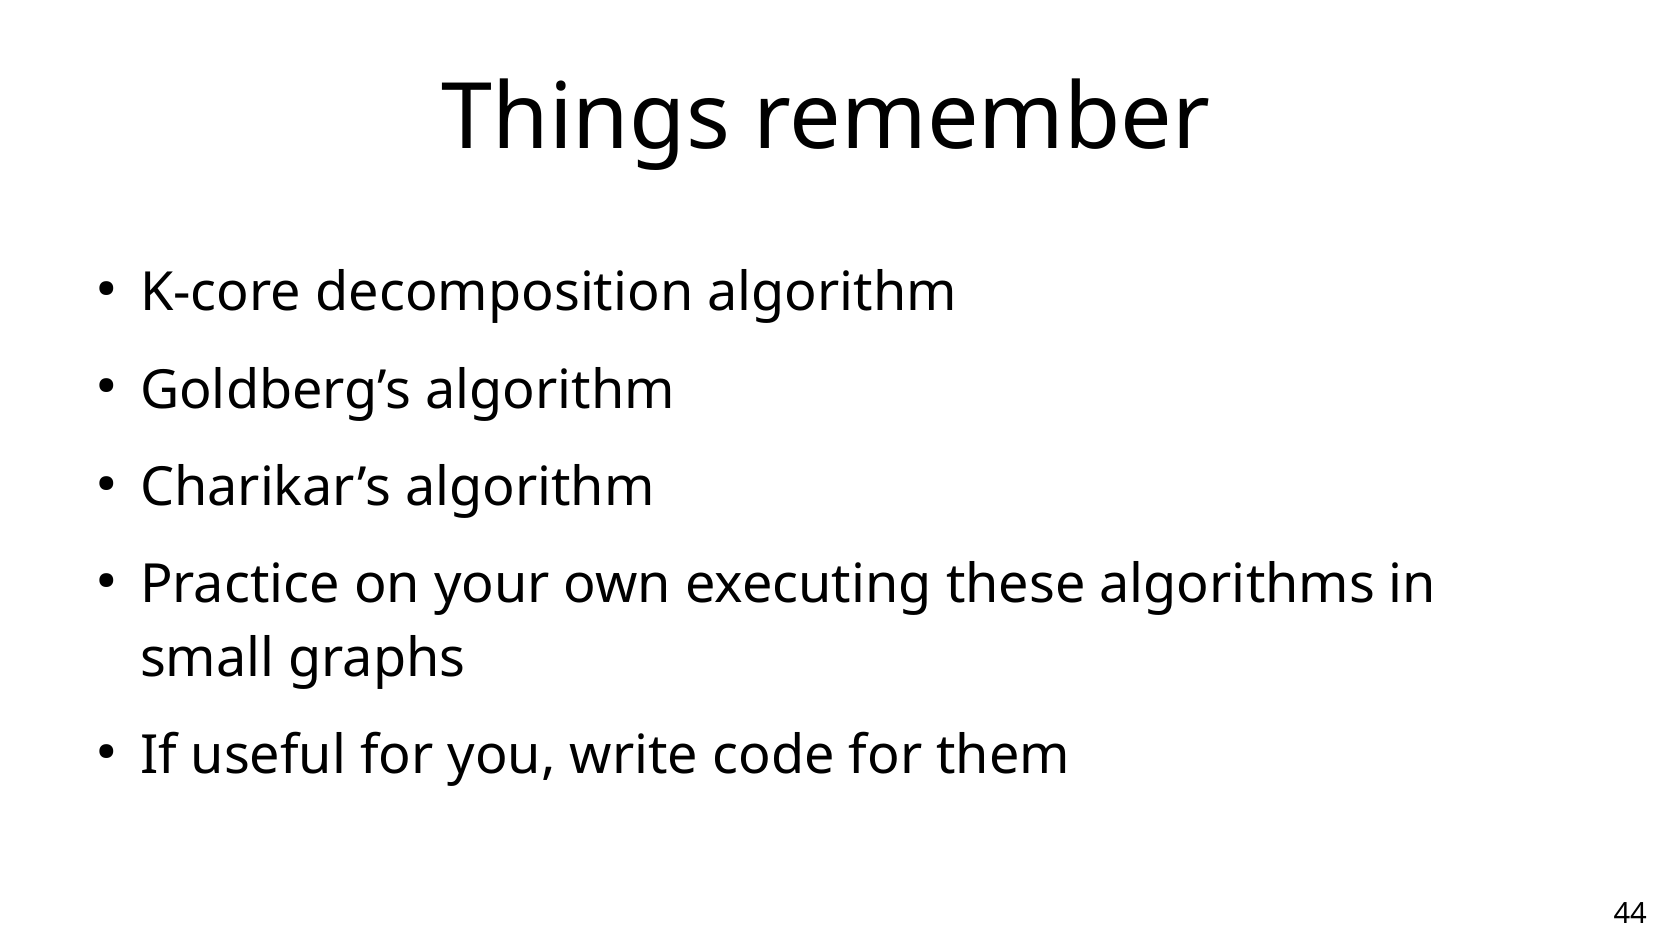

# Things remember
K-core decomposition algorithm
Goldberg’s algorithm
Charikar’s algorithm
Practice on your own executing these algorithms in small graphs
If useful for you, write code for them
44